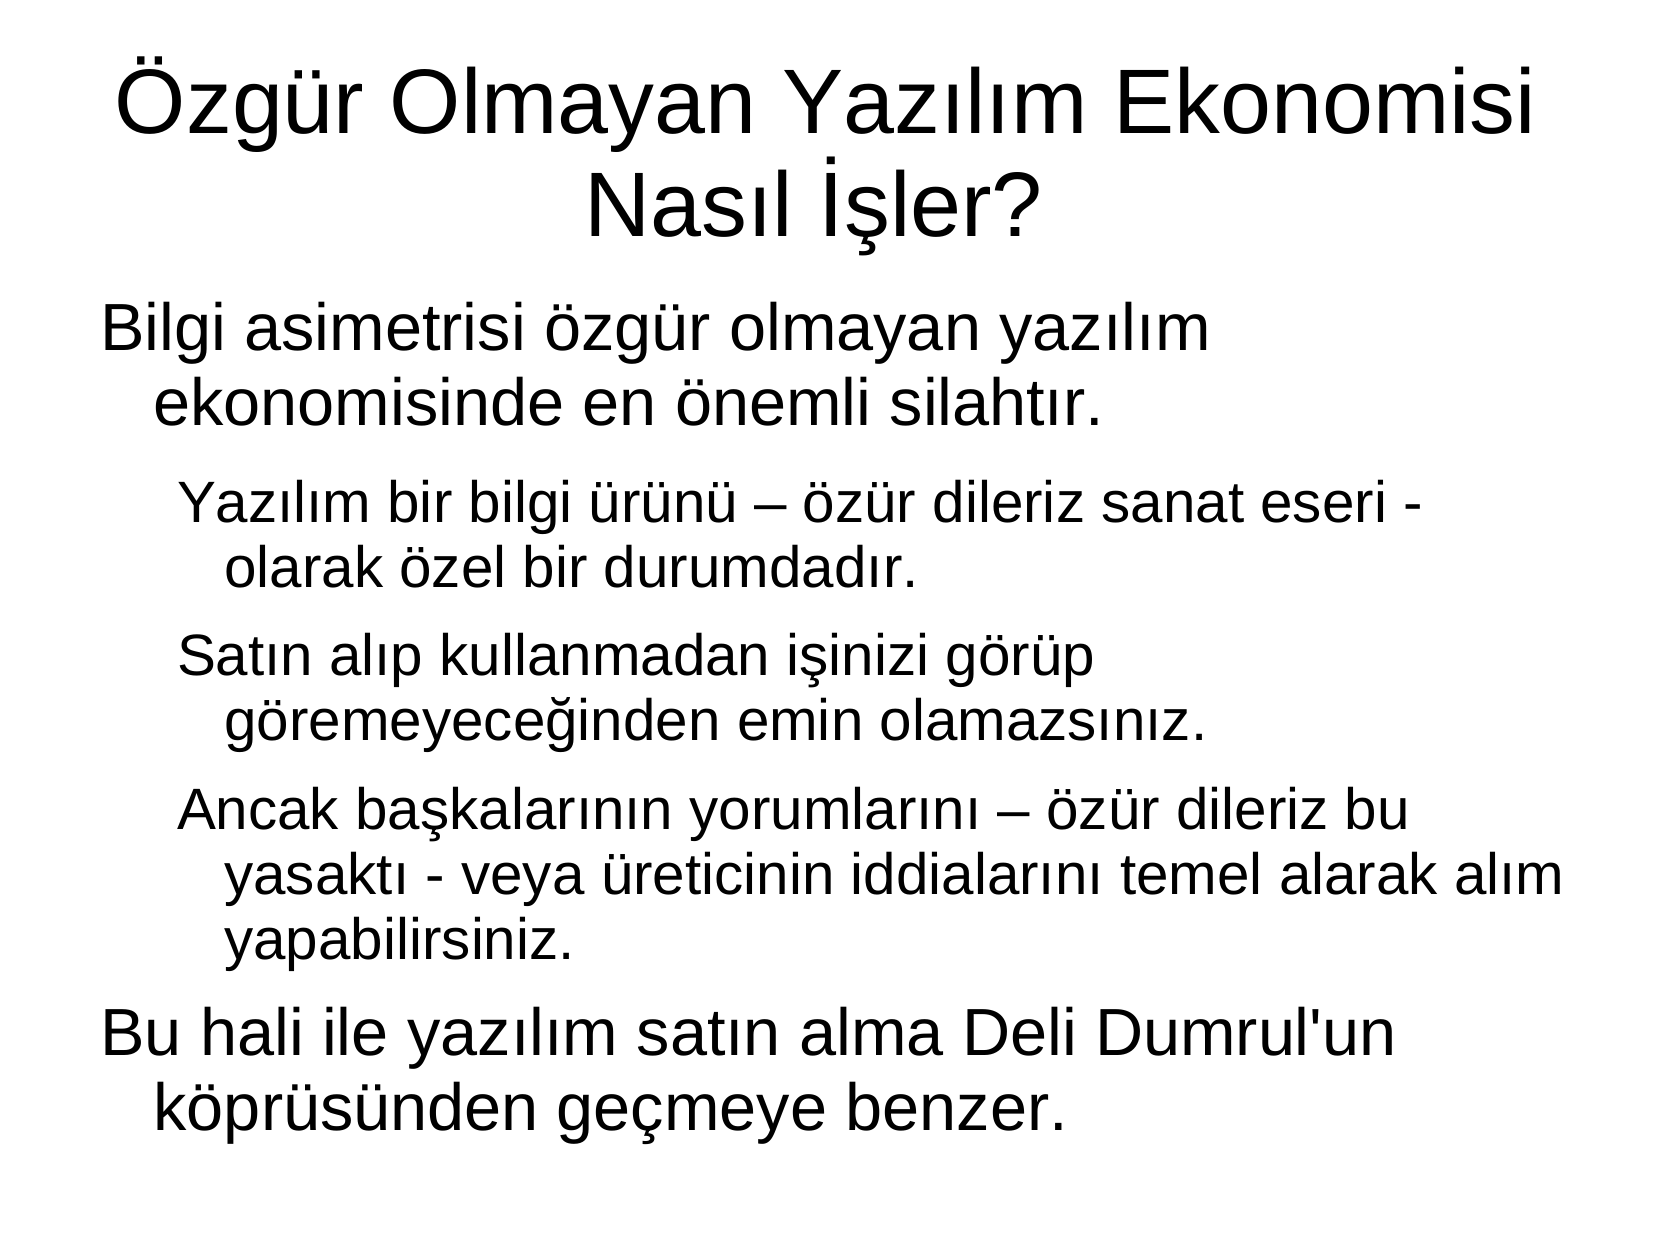

# Özgür Olmayan Yazılım Ekonomisi Nasıl İşler?
Bilgi asimetrisi özgür olmayan yazılım ekonomisinde en önemli silahtır.
Yazılım bir bilgi ürünü – özür dileriz sanat eseri - olarak özel bir durumdadır.
Satın alıp kullanmadan işinizi görüp göremeyeceğinden emin olamazsınız.
Ancak başkalarının yorumlarını – özür dileriz bu yasaktı - veya üreticinin iddialarını temel alarak alım yapabilirsiniz.
Bu hali ile yazılım satın alma Deli Dumrul'un köprüsünden geçmeye benzer.